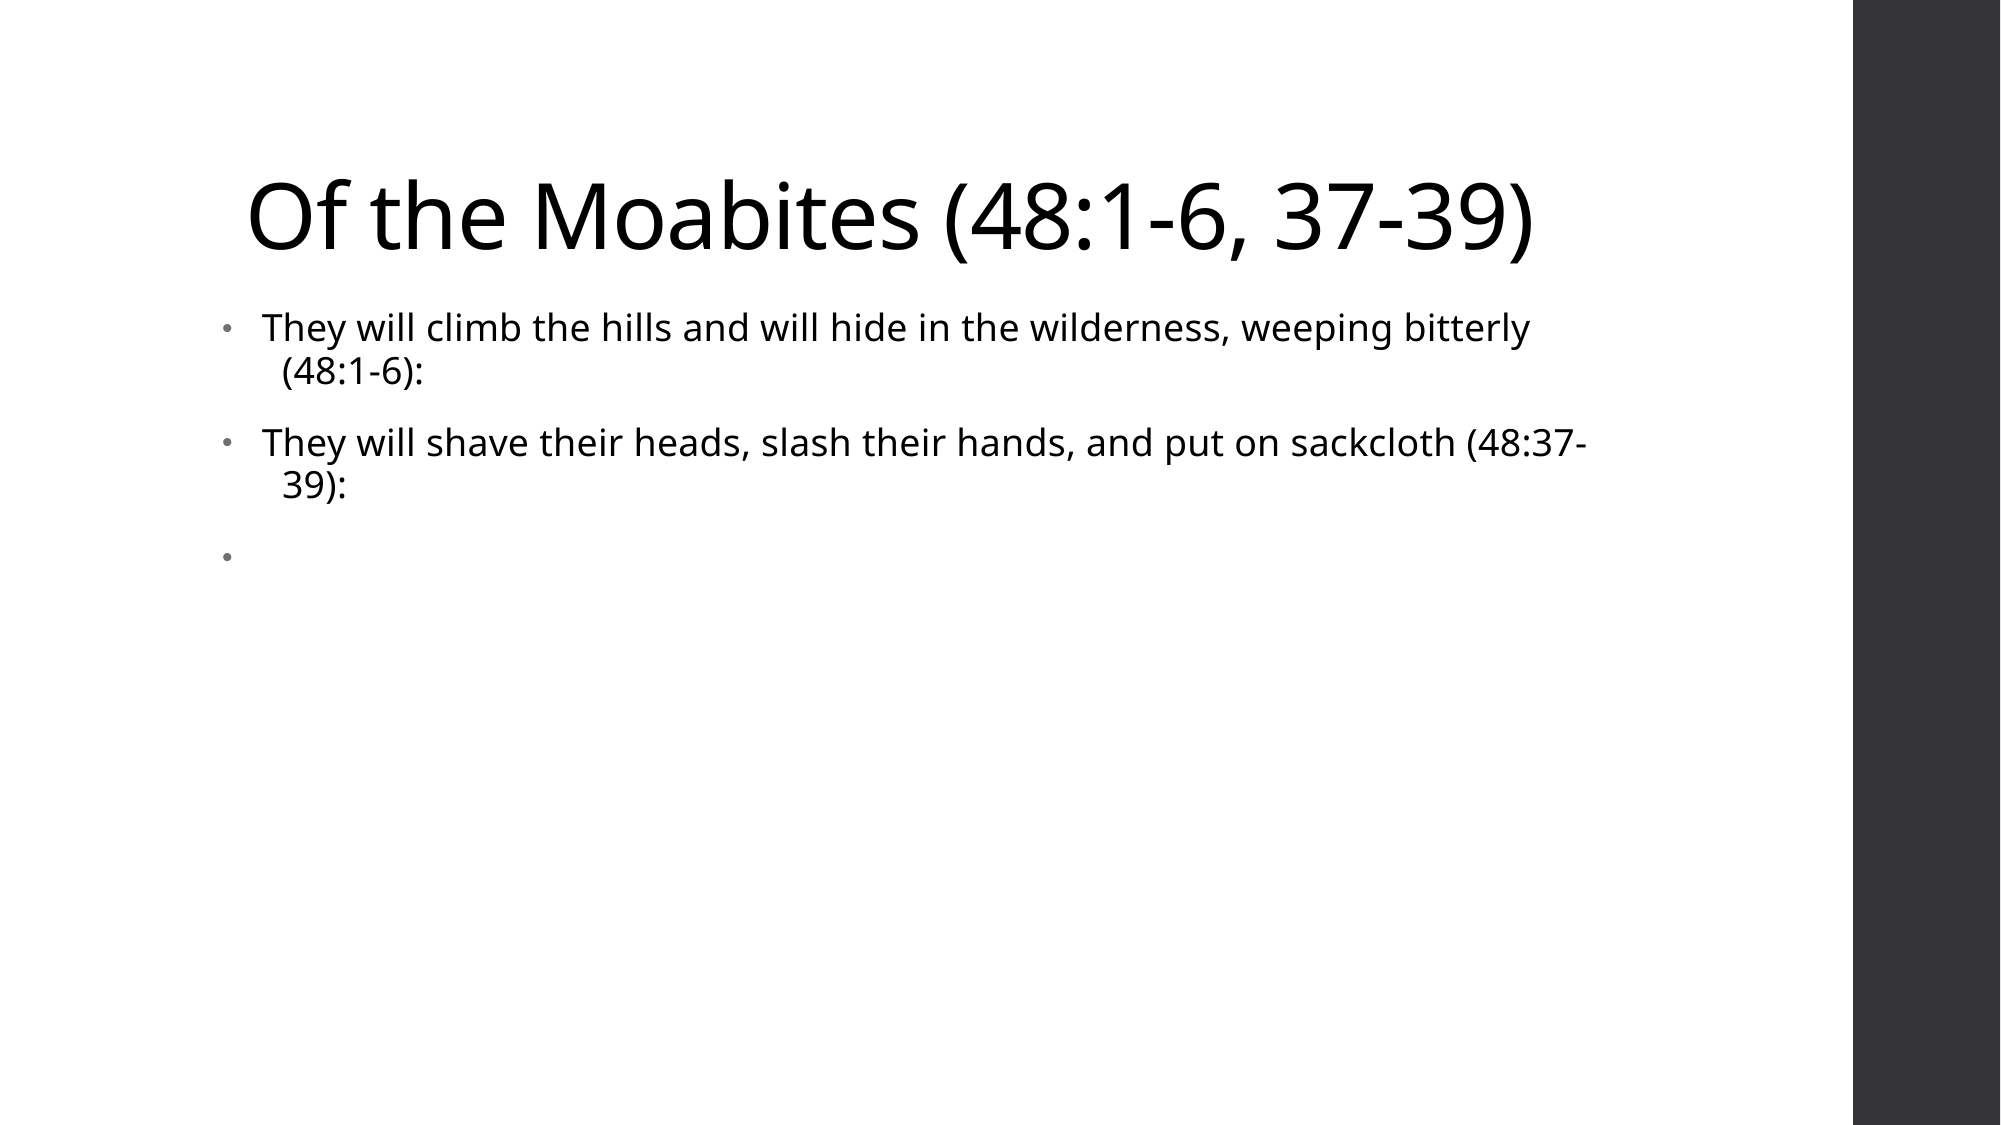

# Of the Moabites (48:1-6, 37-39)
 They will climb the hills and will hide in the wilderness, weeping bitterly (48:1-6):
 They will shave their heads, slash their hands, and put on sackcloth (48:37-39):